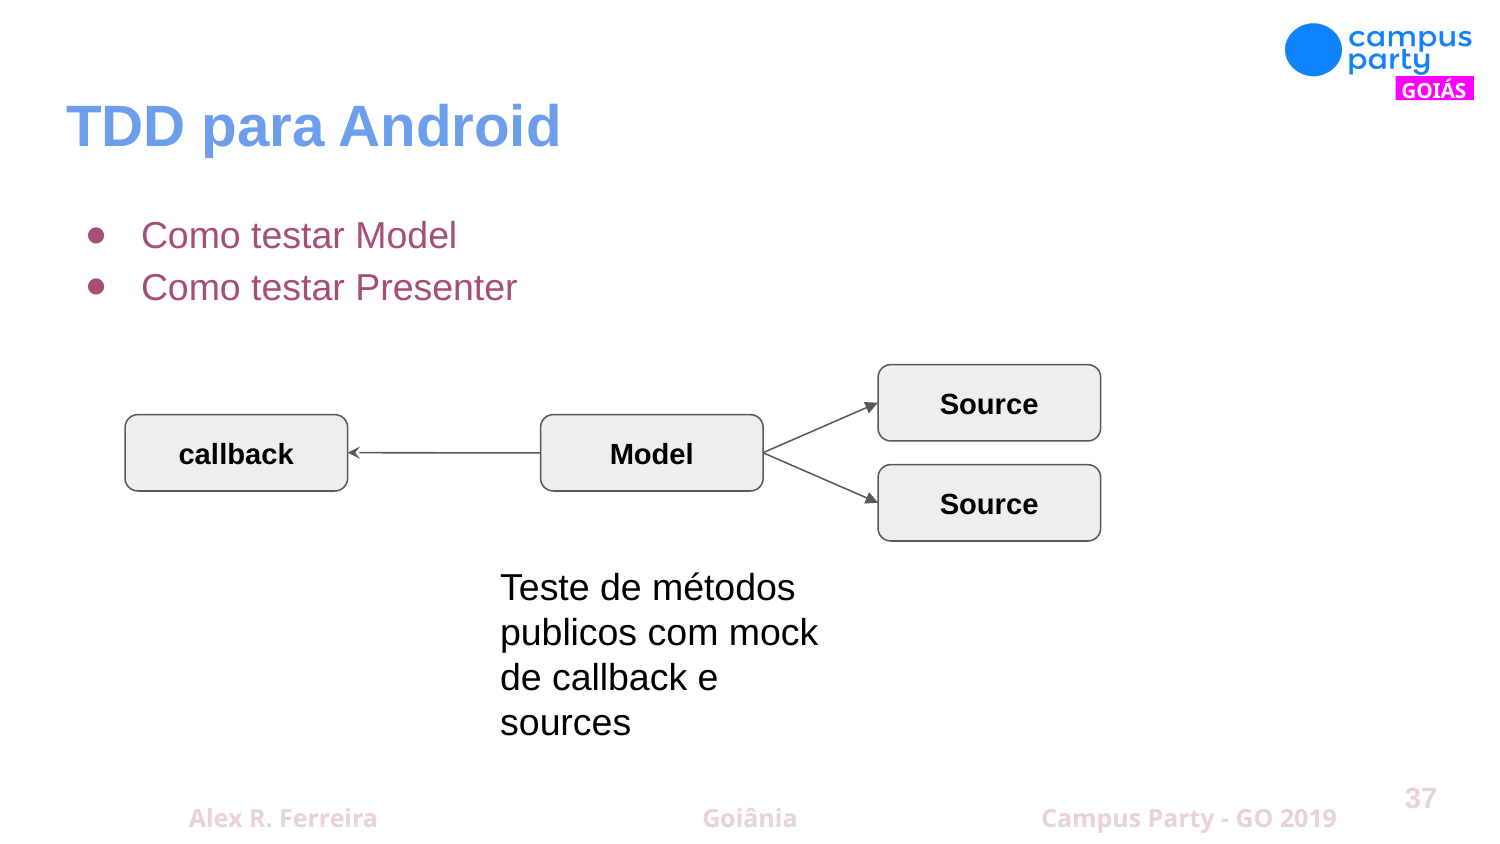

# TDD para Android
Como testar Model
Como testar Presenter
Source
callback
Model
Source
Teste de métodos publicos com mock de callback e sources